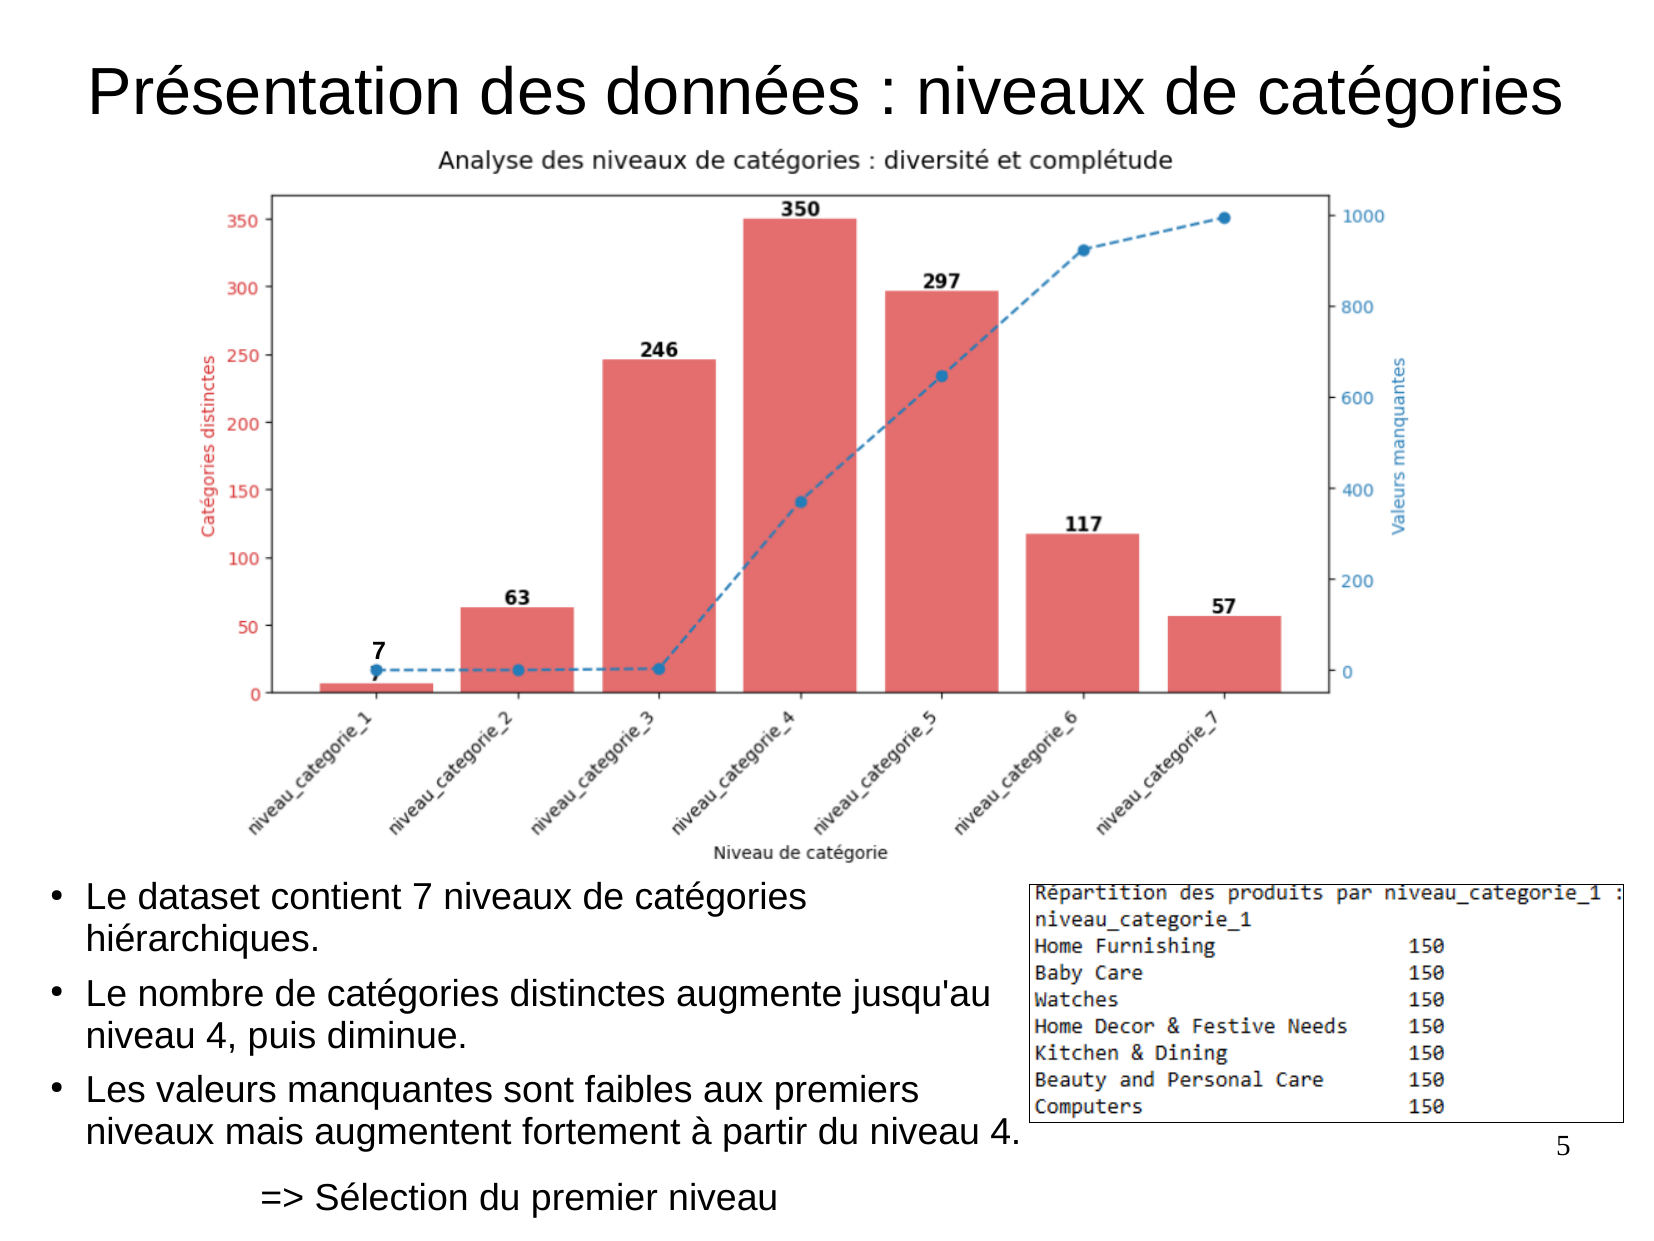

# Présentation des données : niveaux de catégories
7
Le dataset contient 7 niveaux de catégories hiérarchiques.
Le nombre de catégories distinctes augmente jusqu'au niveau 4, puis diminue.
Les valeurs manquantes sont faibles aux premiers niveaux mais augmentent fortement à partir du niveau 4.
=> Sélection du premier niveau
5